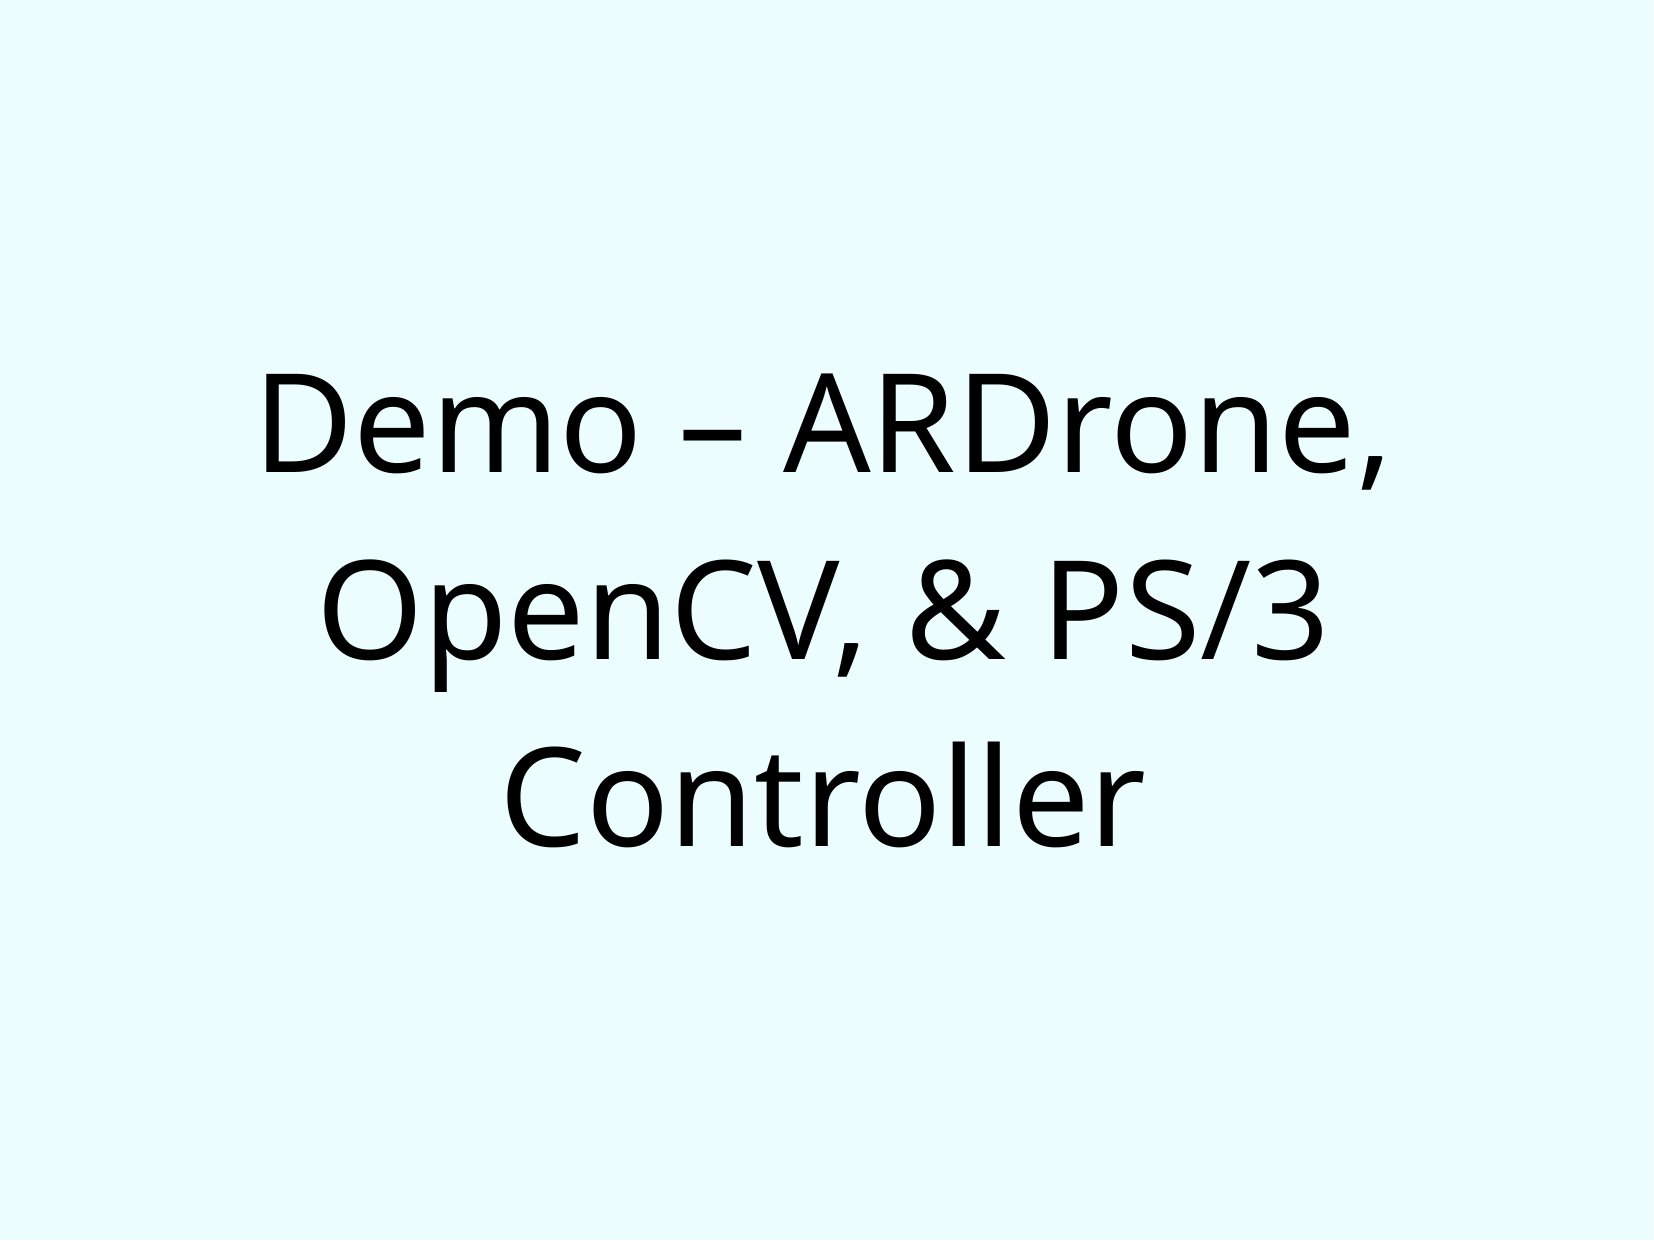

Demo – ARDrone,
OpenCV, & PS/3 Controller